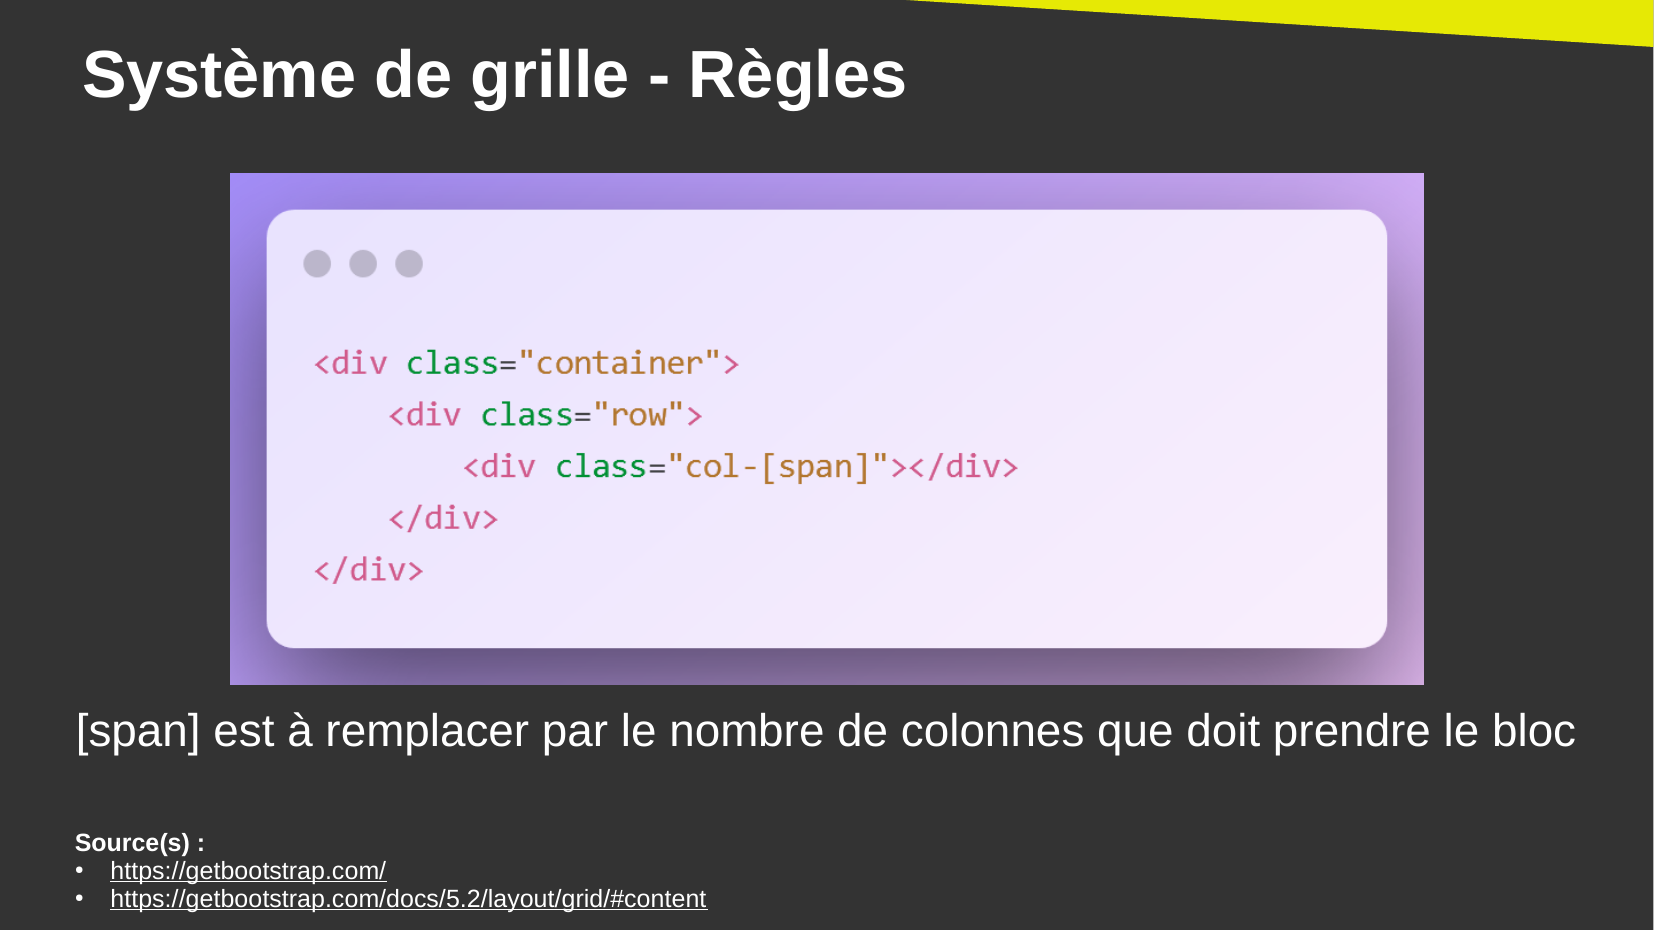

# Système de grille - Règles
[span] est à remplacer par le nombre de colonnes que doit prendre le bloc
Source(s) :
https://getbootstrap.com/
https://getbootstrap.com/docs/5.2/layout/grid/#content